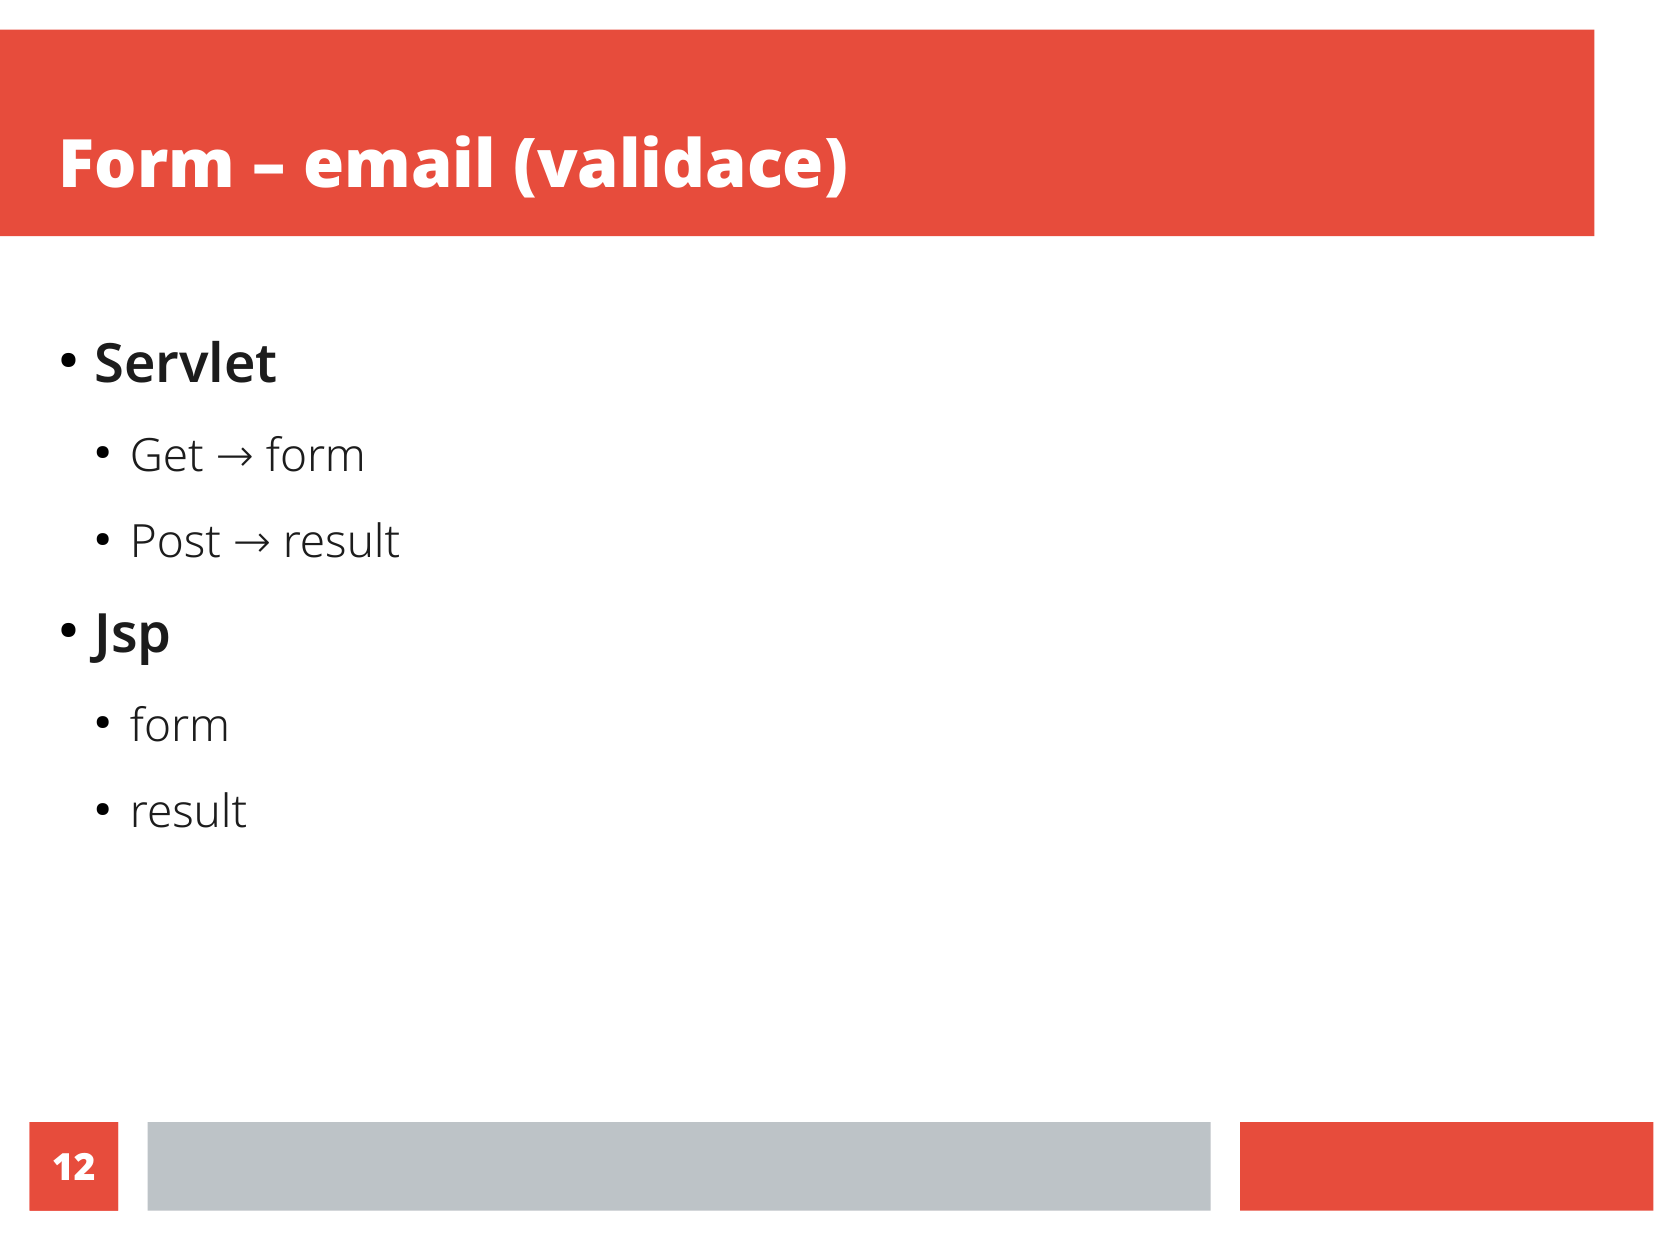

# Form – email (validace)
Servlet
Get → form
Post → result
Jsp
form
result
12